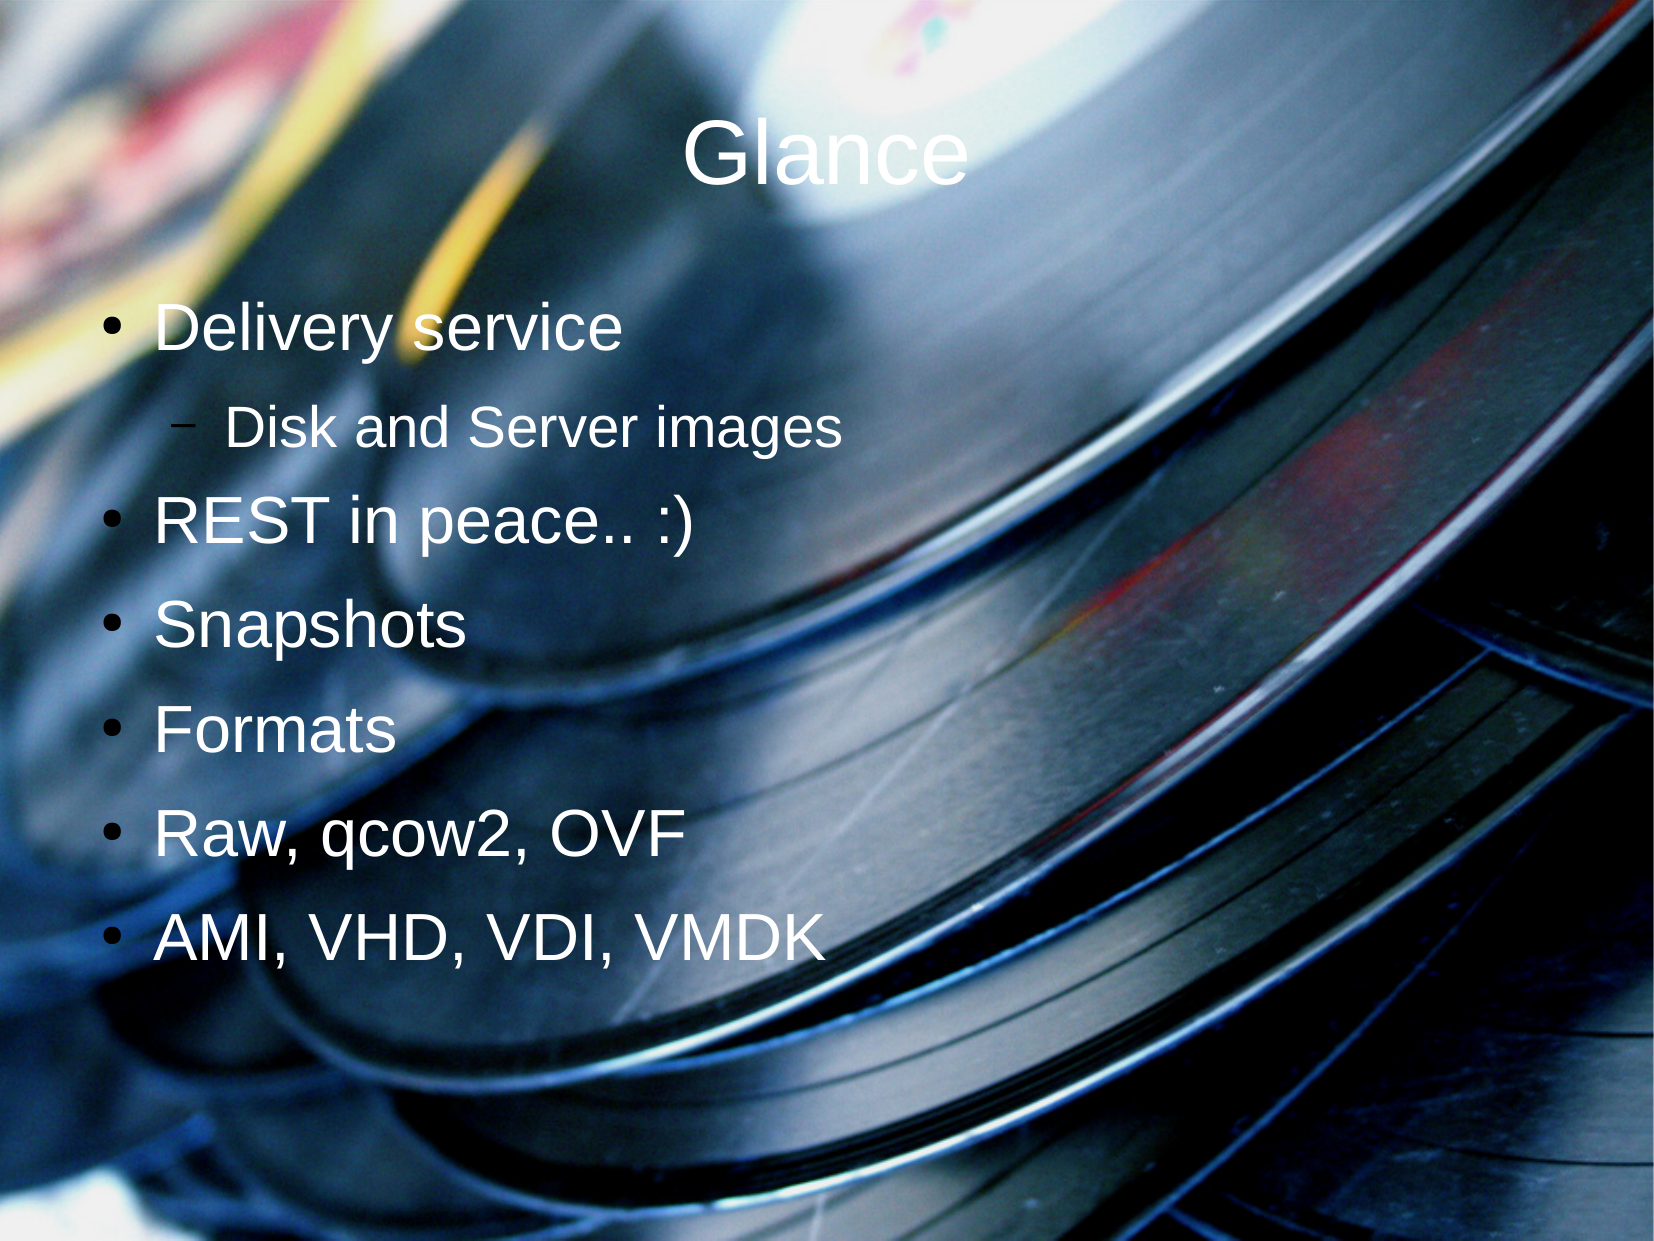

# Glance
Delivery service
Disk and Server images
REST in peace.. :)
Snapshots
Formats
Raw, qcow2, OVF
AMI, VHD, VDI, VMDK